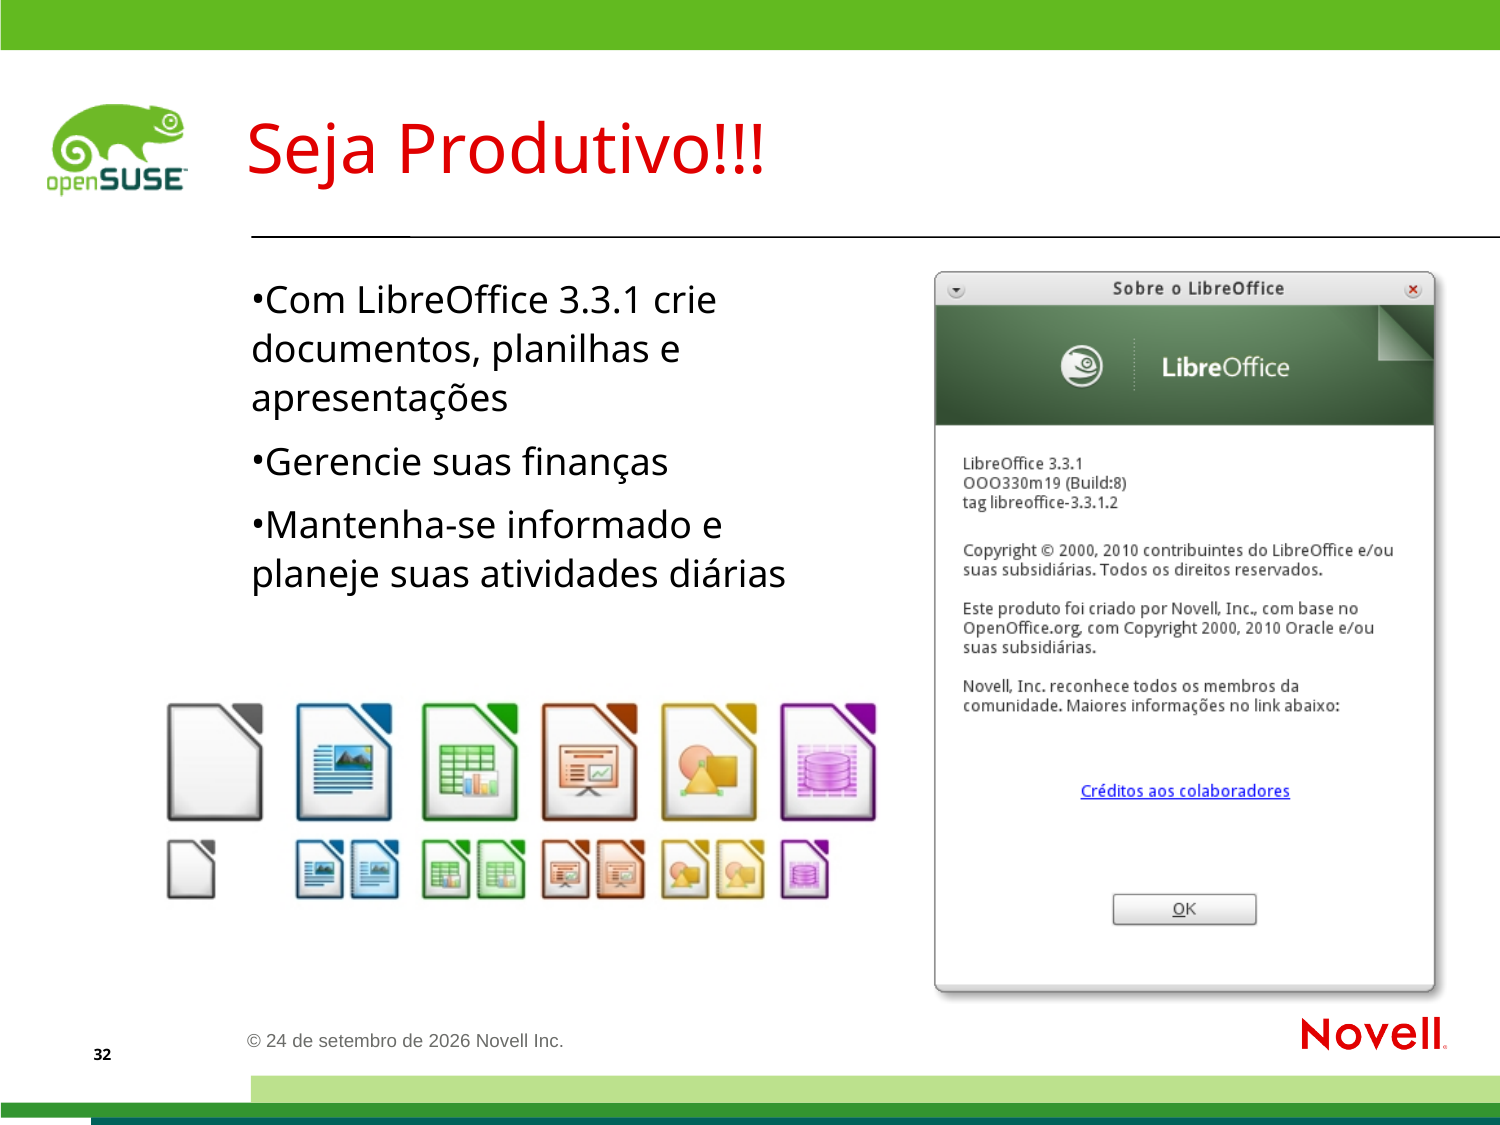

# Seja Produtivo!!!
Com LibreOffice 3.3.1 crie documentos, planilhas e apresentações
Gerencie suas finanças
Mantenha-se informado e planeje suas atividades diárias